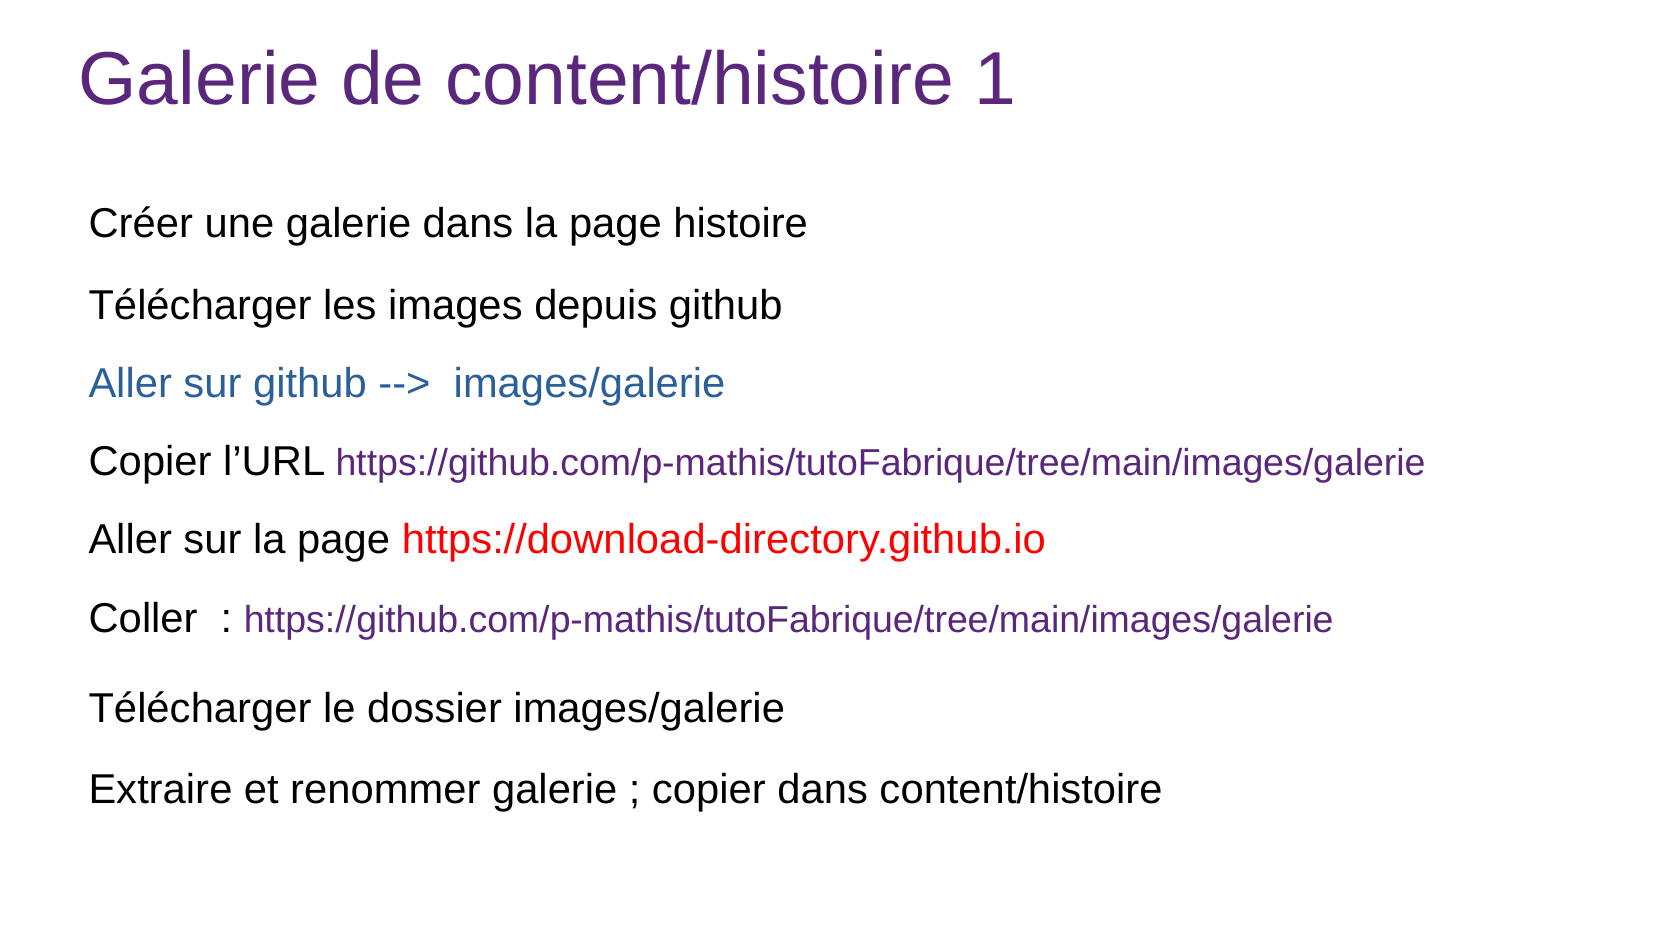

# Galerie de content/histoire 1
Créer une galerie dans la page histoire
Télécharger les images depuis github
Aller sur github --> images/galerie
Copier l’URL https://github.com/p-mathis/tutoFabrique/tree/main/images/galerie
Aller sur la page https://download-directory.github.io
Coller  : https://github.com/p-mathis/tutoFabrique/tree/main/images/galerie
Télécharger le dossier images/galerie
Extraire et renommer galerie ; copier dans content/histoire